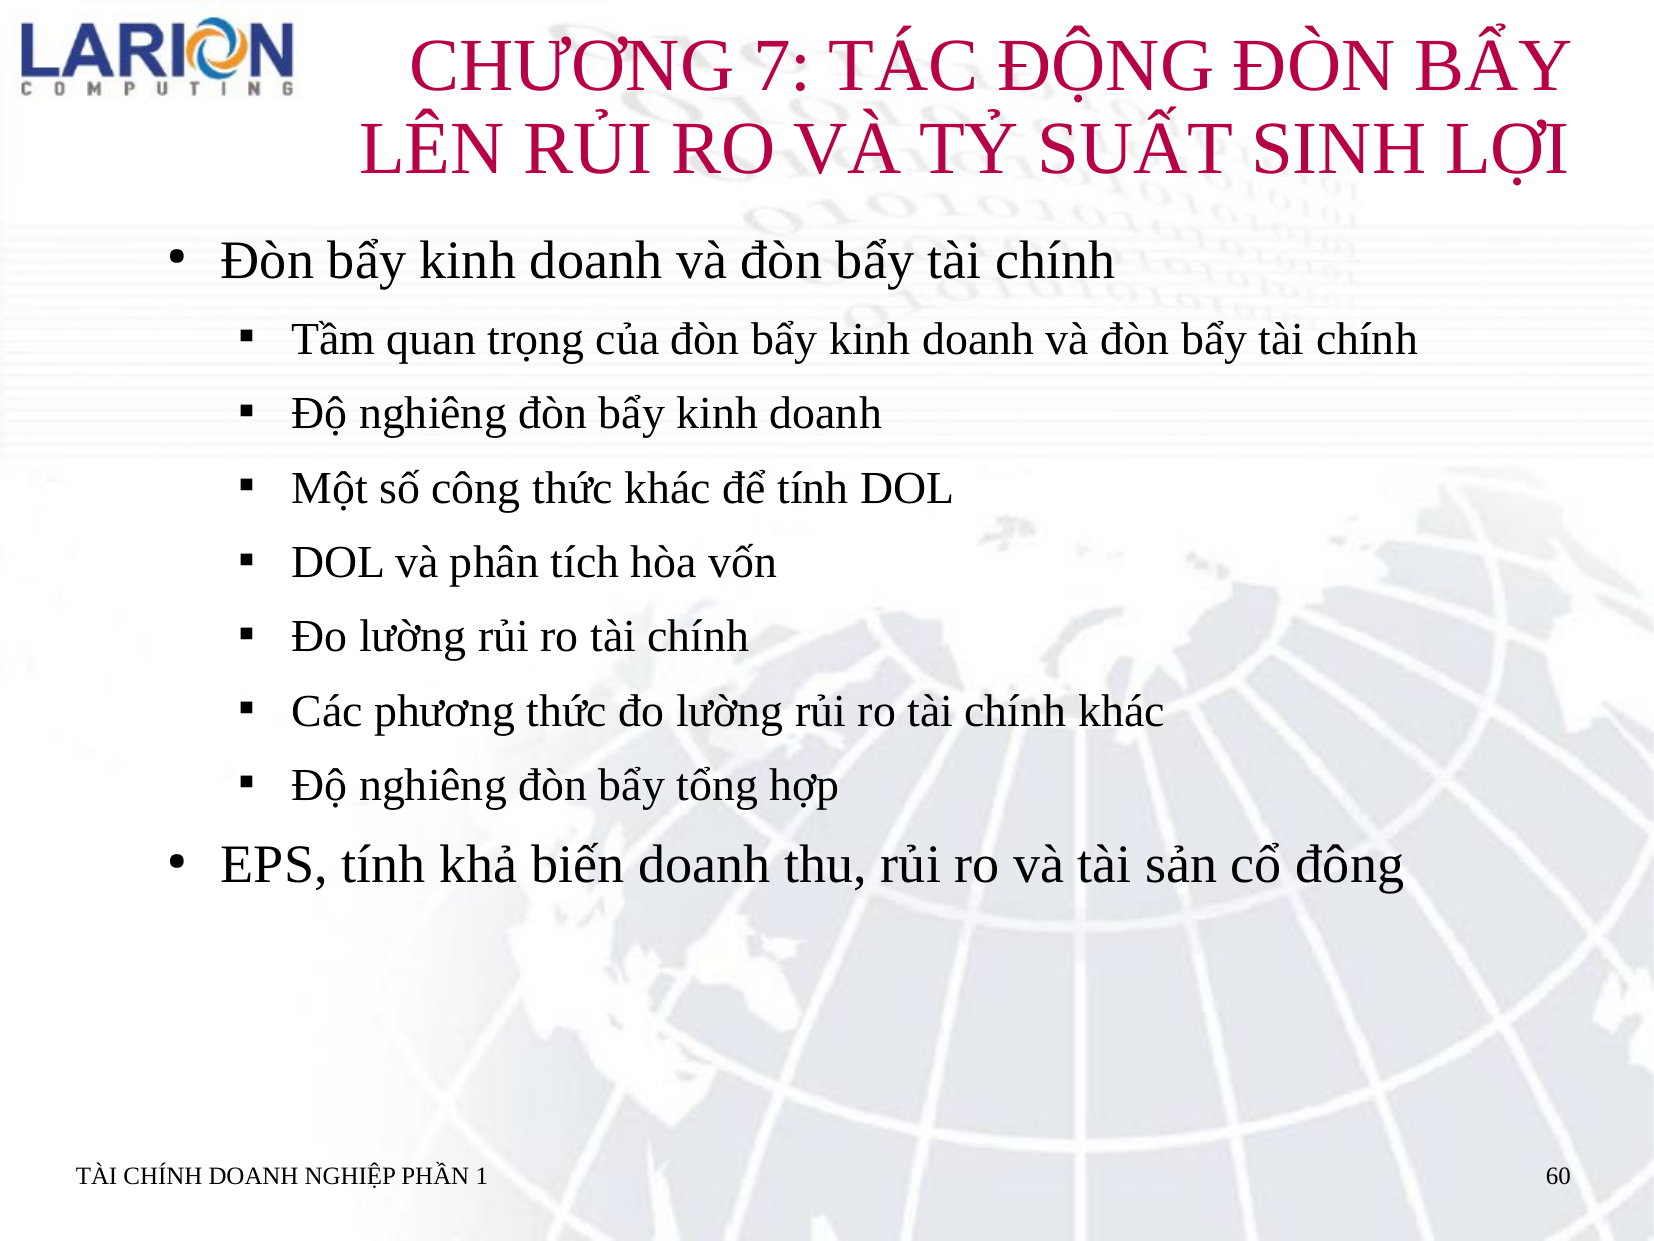

# CHƯƠNG 7: TÁC ĐỘNG ĐÒN BẨY LÊN RỦI RO VÀ TỶ SUẤT SINH LỢI
Đòn bẩy kinh doanh và đòn bẩy tài chính
Tầm quan trọng của đòn bẩy kinh doanh và đòn bẩy tài chính
Độ nghiêng đòn bẩy kinh doanh
Một số công thức khác để tính DOL
DOL và phân tích hòa vốn
Đo lường rủi ro tài chính
Các phương thức đo lường rủi ro tài chính khác
Độ nghiêng đòn bẩy tổng hợp
EPS, tính khả biến doanh thu, rủi ro và tài sản cổ đông
TÀI CHÍNH DOANH NGHIỆP PHẦN 1
60